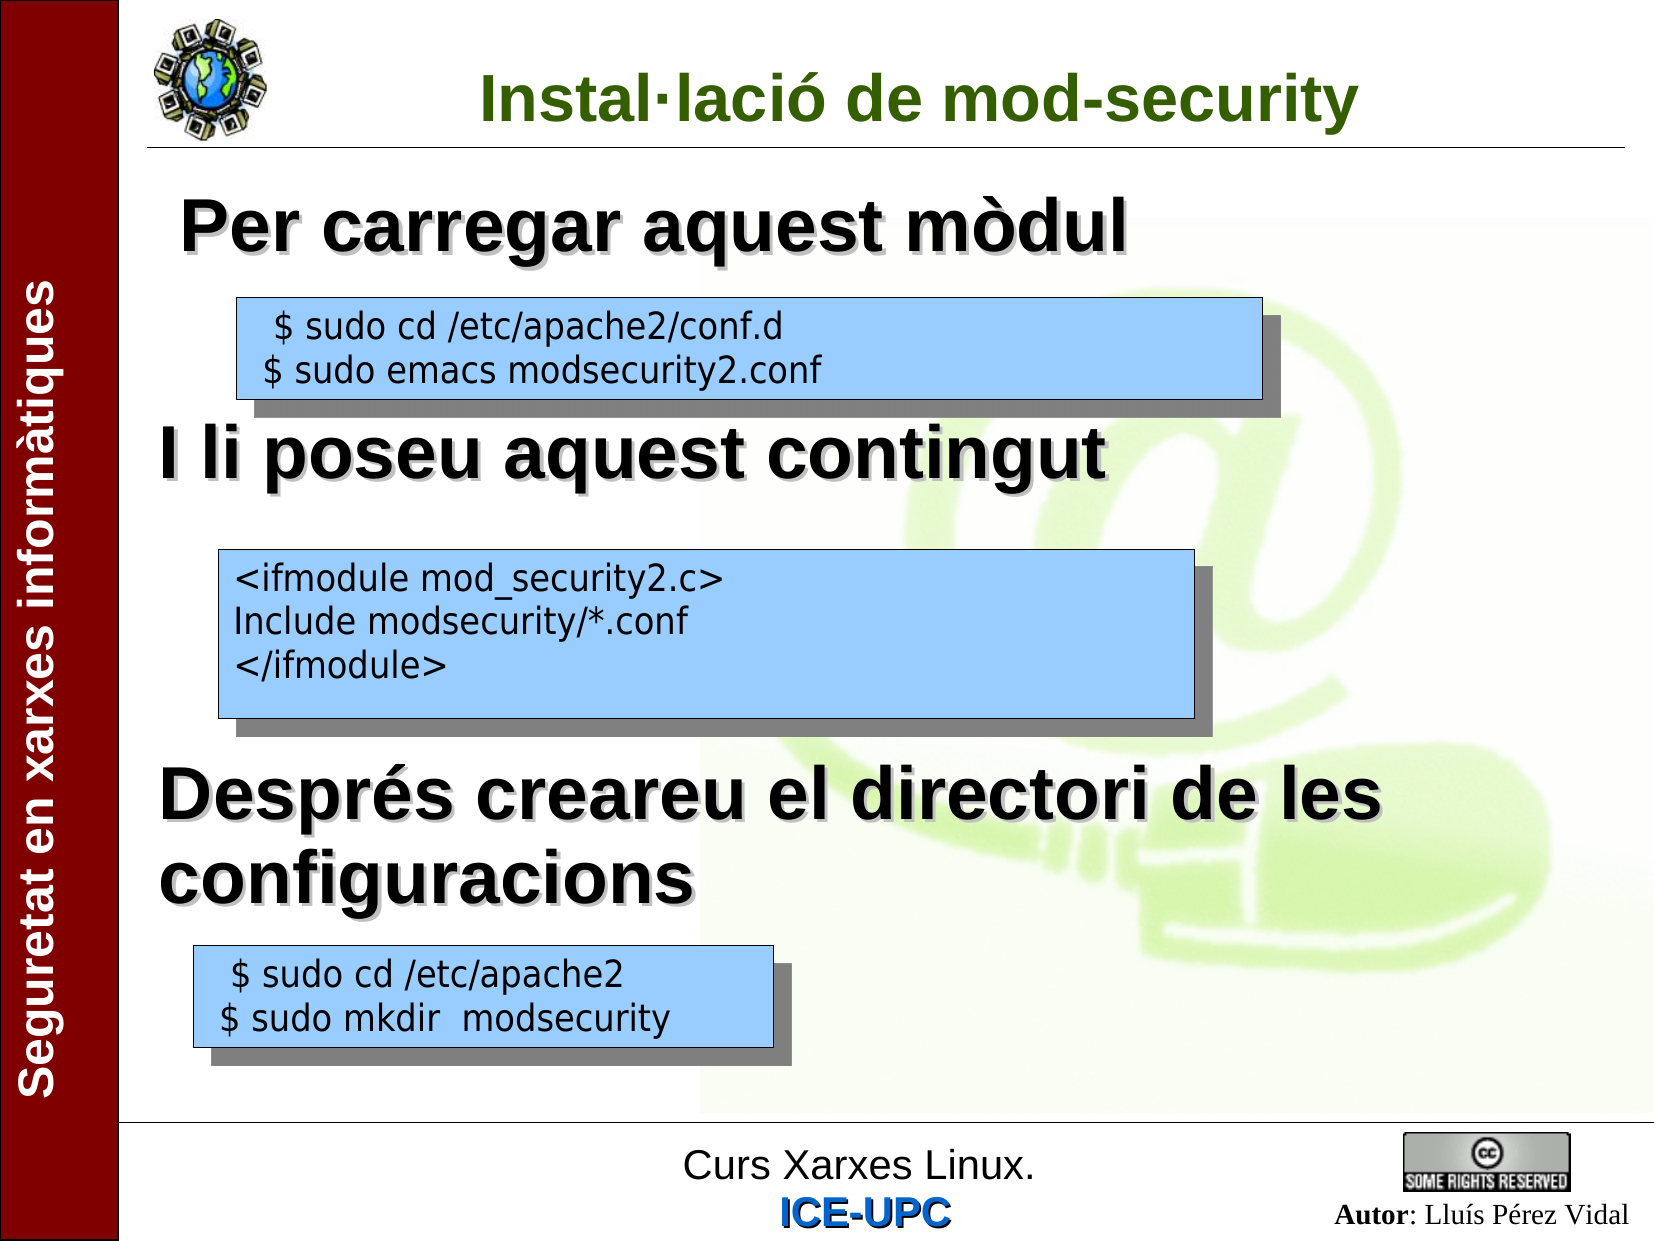

# Instal·lació de mod-security
 Per carregar aquest mòdul
I li poseu aquest contingut
Després creareu el directori de les configuracions
 $ sudo cd /etc/apache2/conf.d
 $ sudo emacs modsecurity2.conf
<ifmodule mod_security2.c>
Include modsecurity/*.conf
</ifmodule>
 $ sudo cd /etc/apache2
 $ sudo mkdir modsecurity